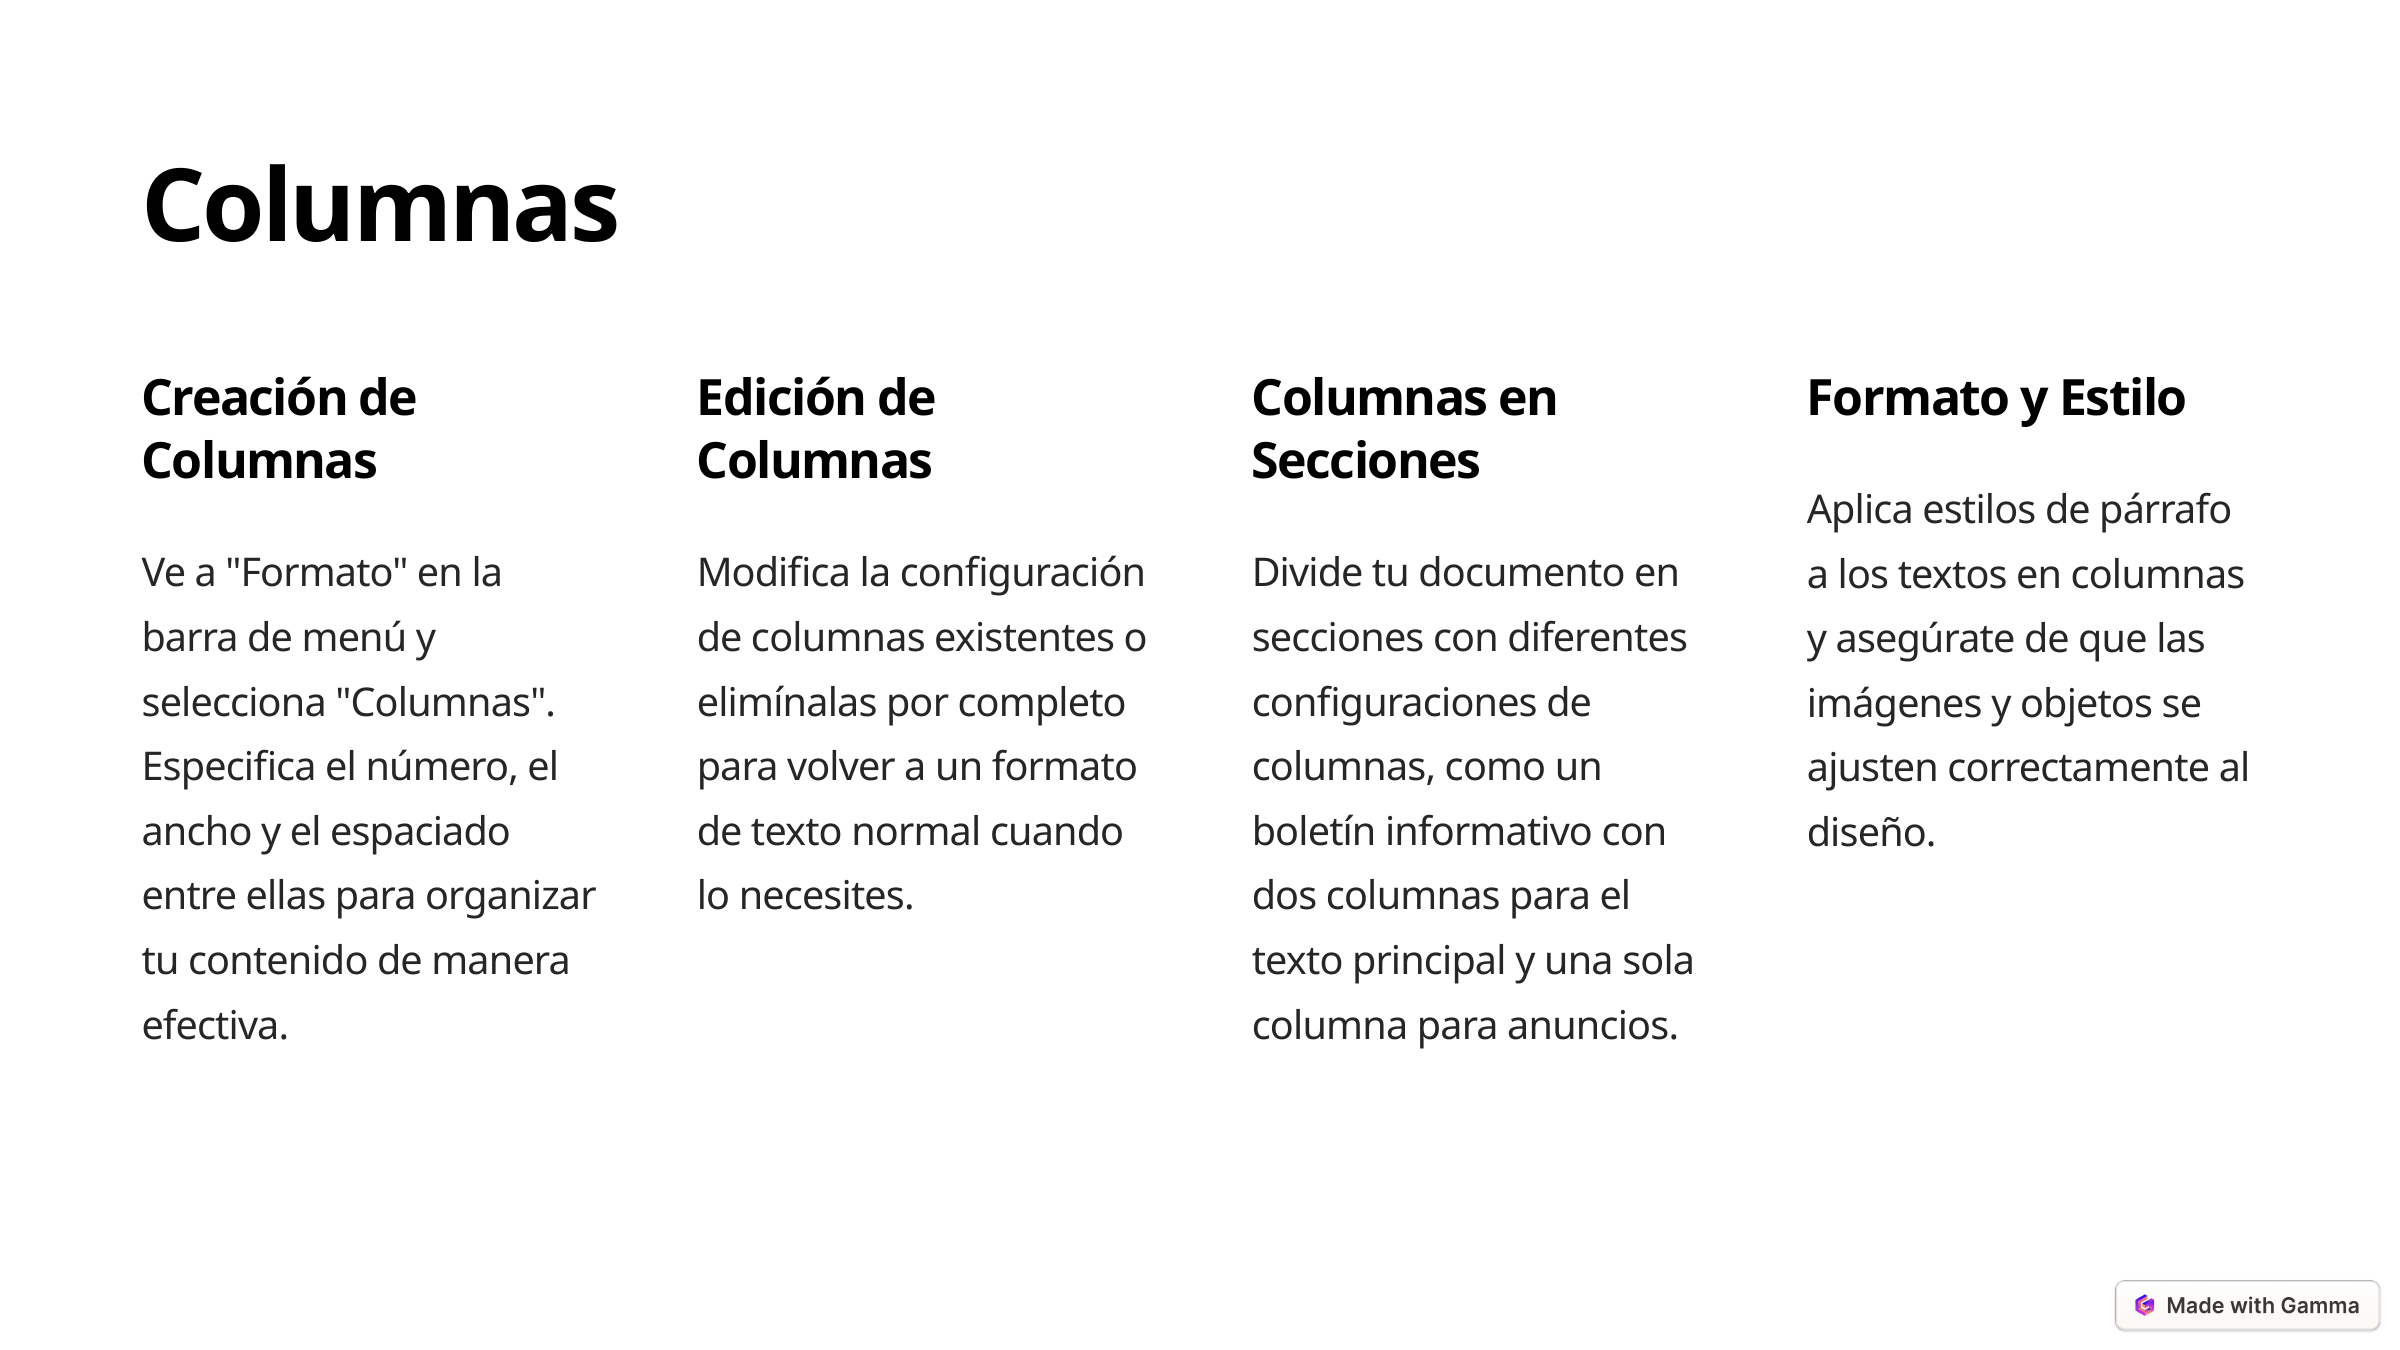

Columnas
Creación de Columnas
Edición de Columnas
Columnas en Secciones
Formato y Estilo
Aplica estilos de párrafo a los textos en columnas y asegúrate de que las imágenes y objetos se ajusten correctamente al diseño.
Ve a "Formato" en la barra de menú y selecciona "Columnas". Especifica el número, el ancho y el espaciado entre ellas para organizar tu contenido de manera efectiva.
Modifica la configuración de columnas existentes o elimínalas por completo para volver a un formato de texto normal cuando lo necesites.
Divide tu documento en secciones con diferentes configuraciones de columnas, como un boletín informativo con dos columnas para el texto principal y una sola columna para anuncios.